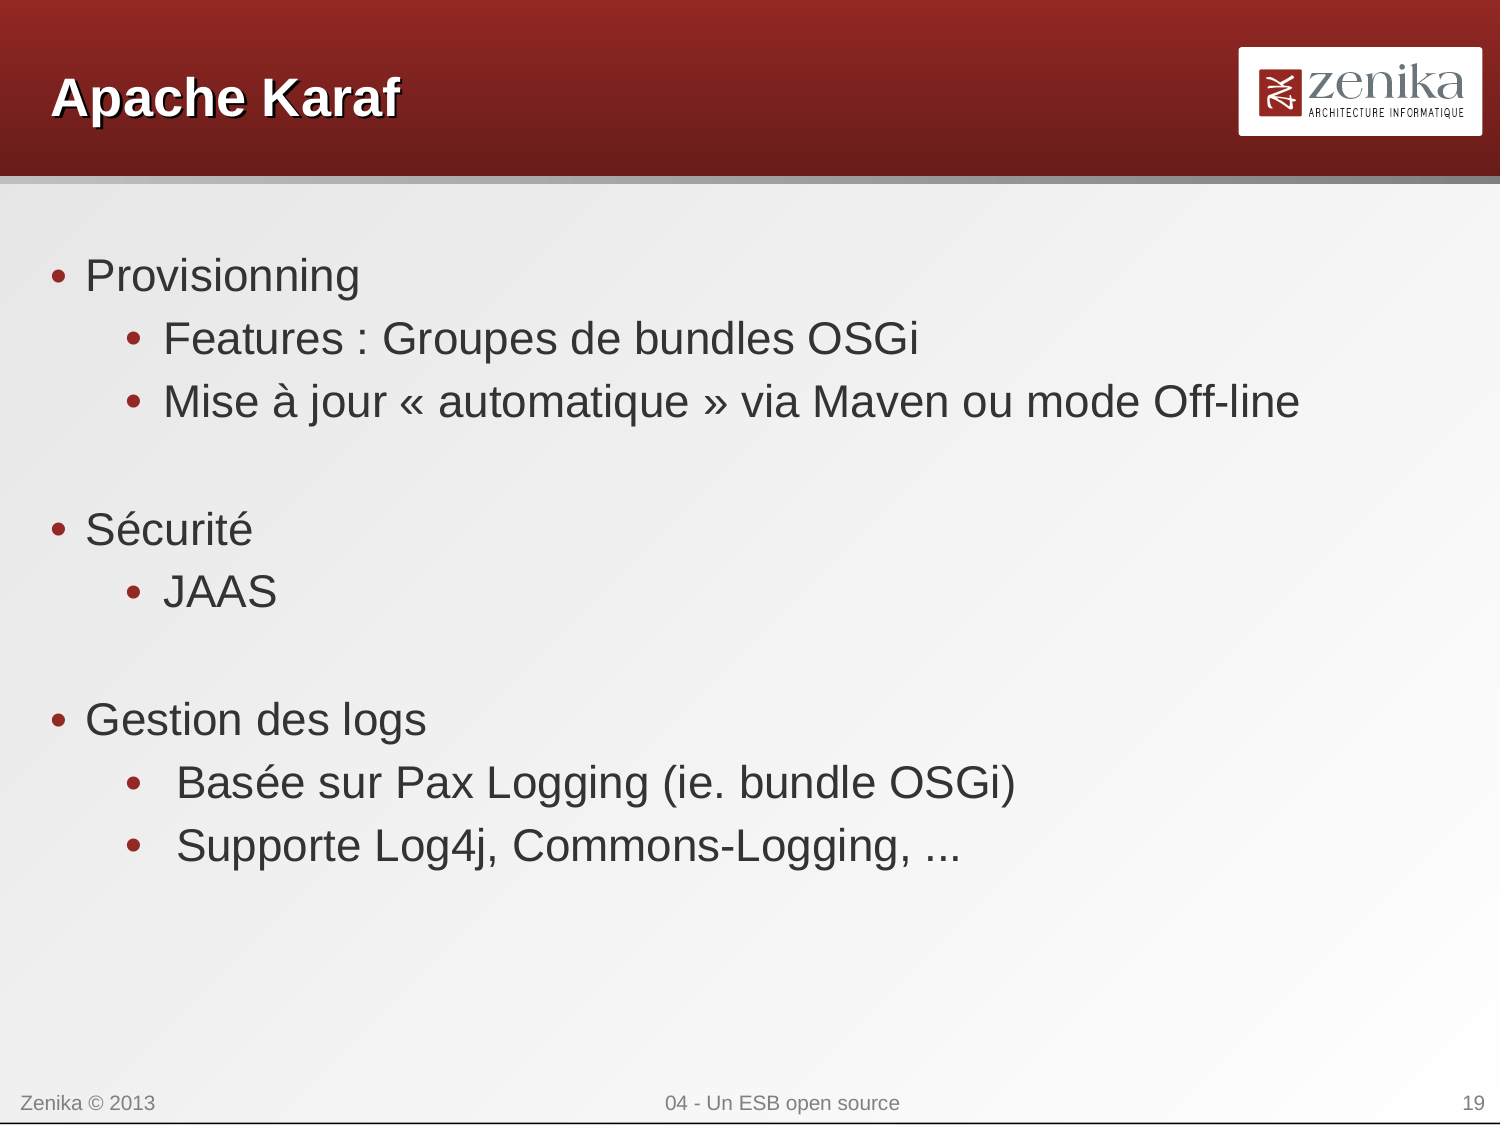

# Apache Karaf
Provisionning
Features : Groupes de bundles OSGi
Mise à jour « automatique » via Maven ou mode Off-line
Sécurité
JAAS
Gestion des logs
 Basée sur Pax Logging (ie. bundle OSGi)
 Supporte Log4j, Commons-Logging, ...